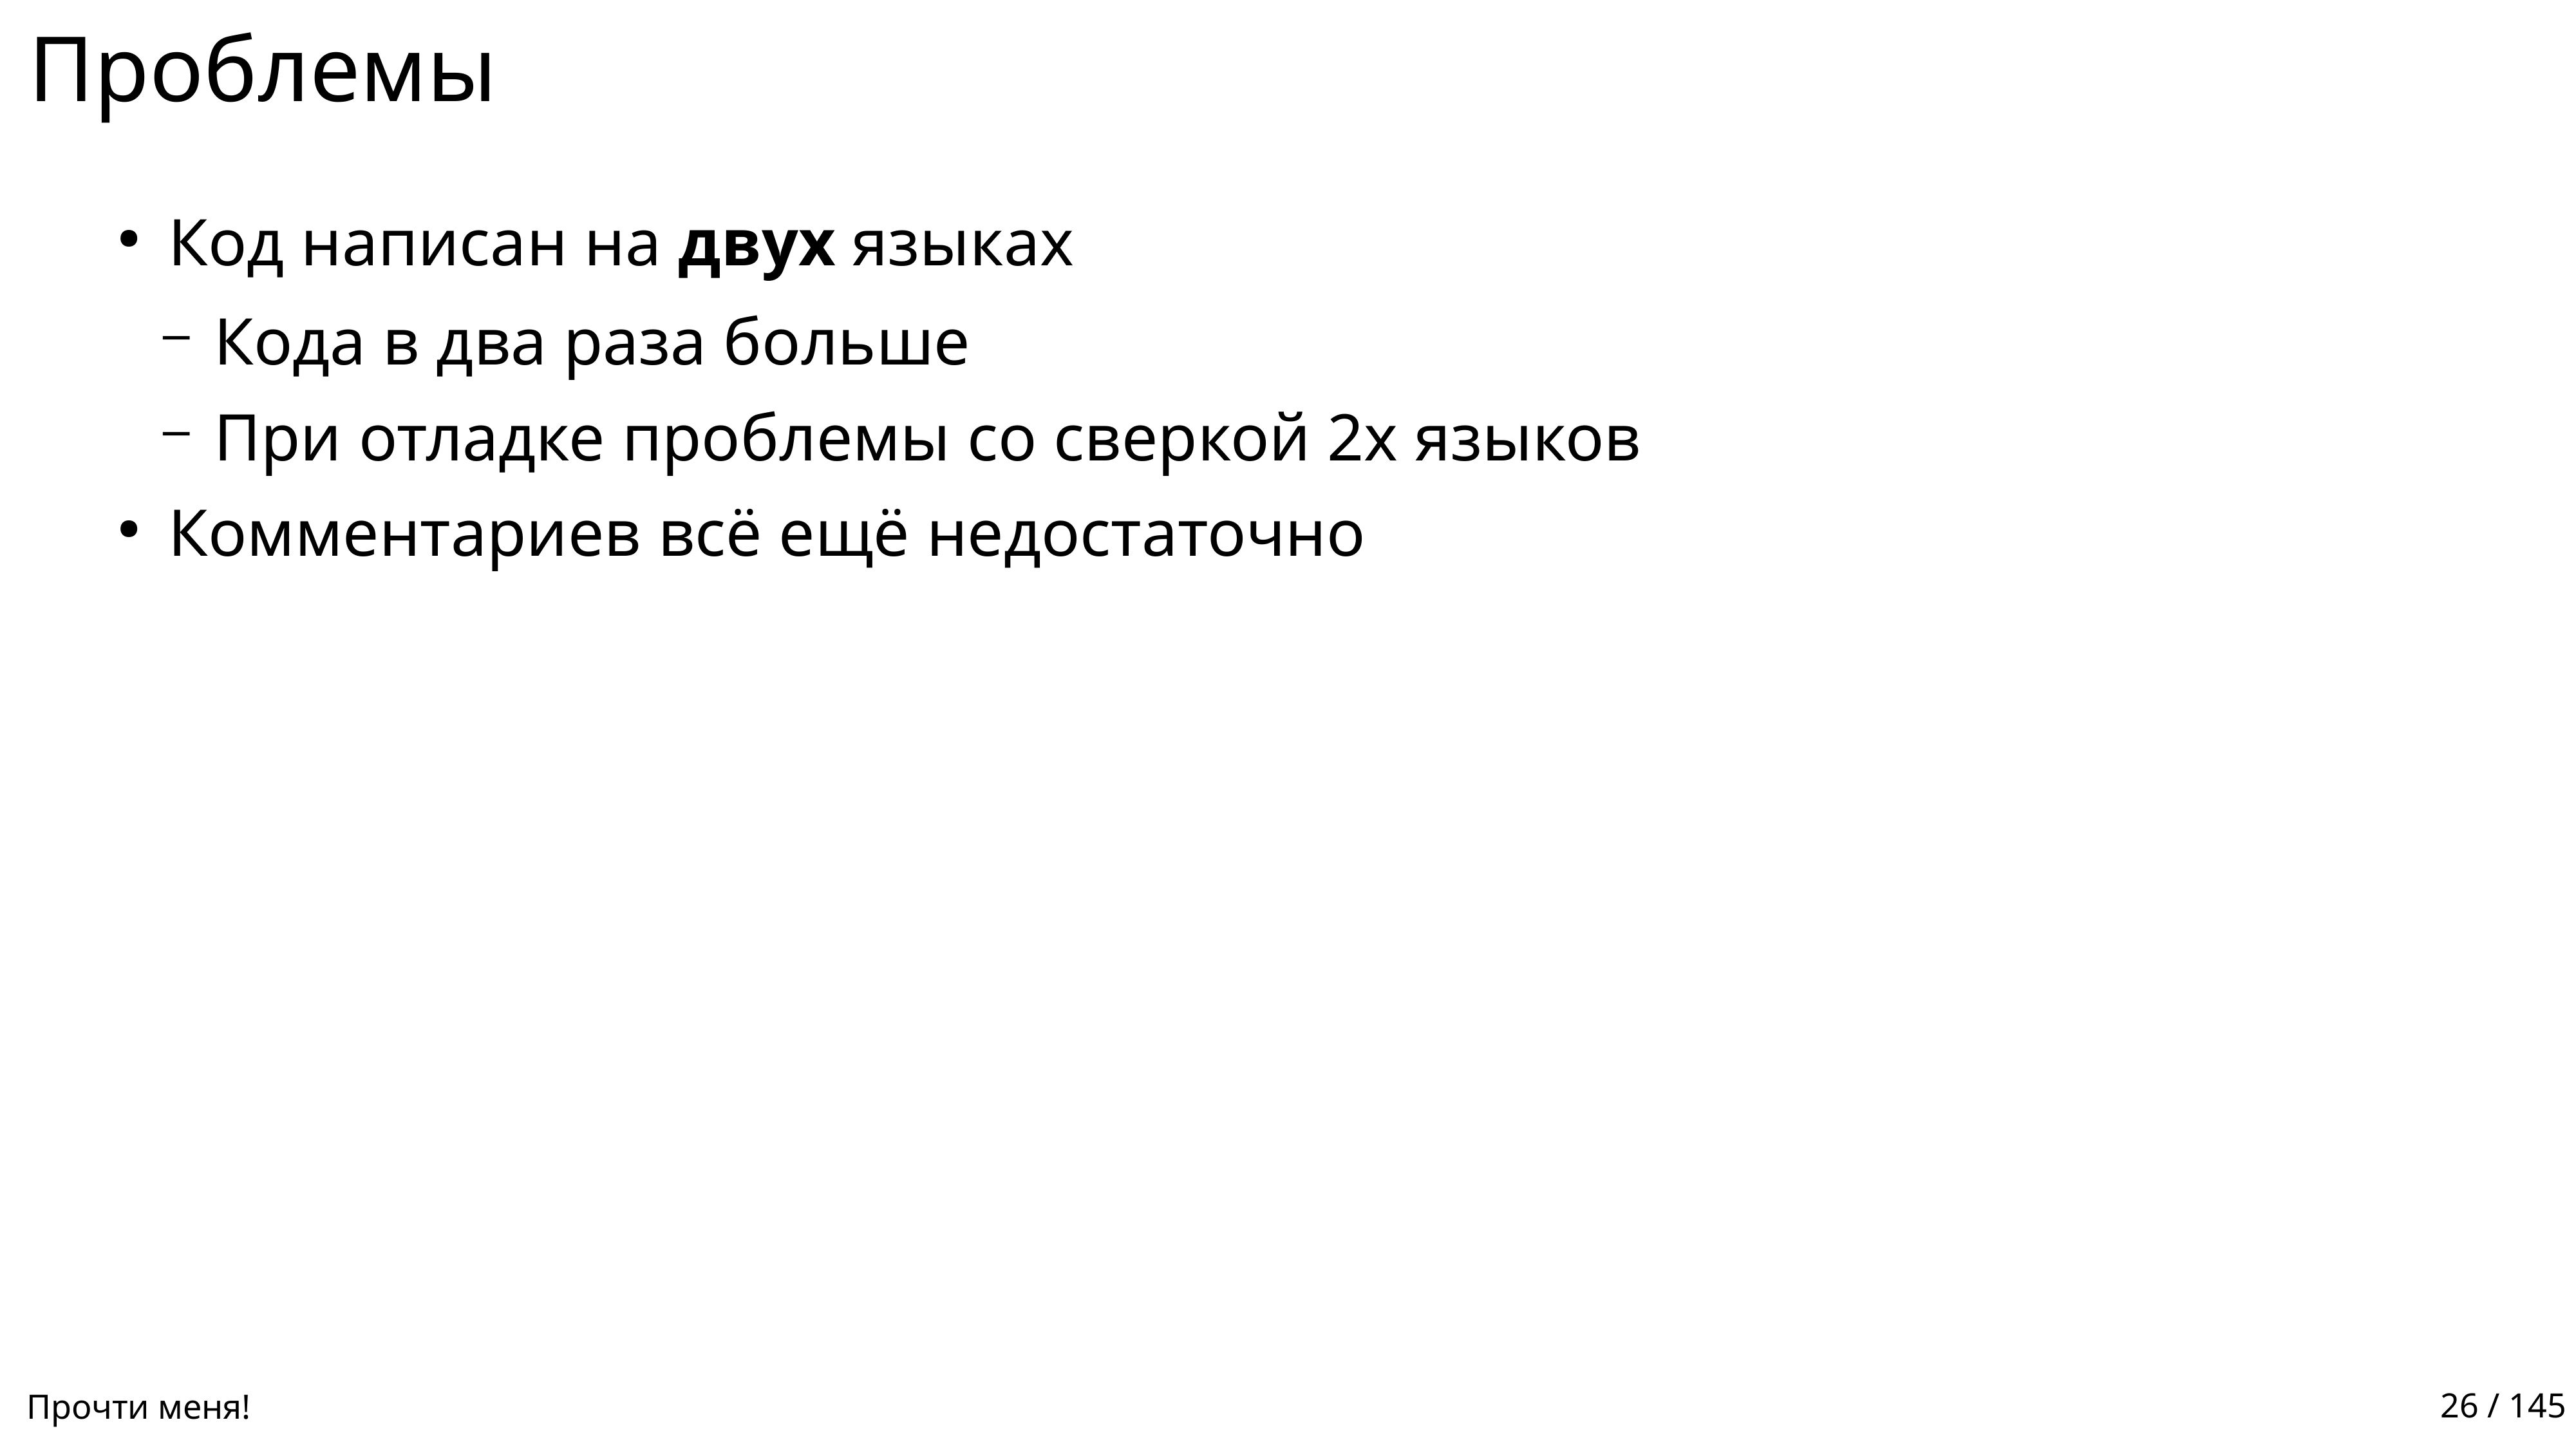

Проблемы
# Код написан на двух языках
 Кода в два раза больше
 При отладке проблемы со сверкой 2х языков
 Комментариев всё ещё недостаточно
Прочти меня!